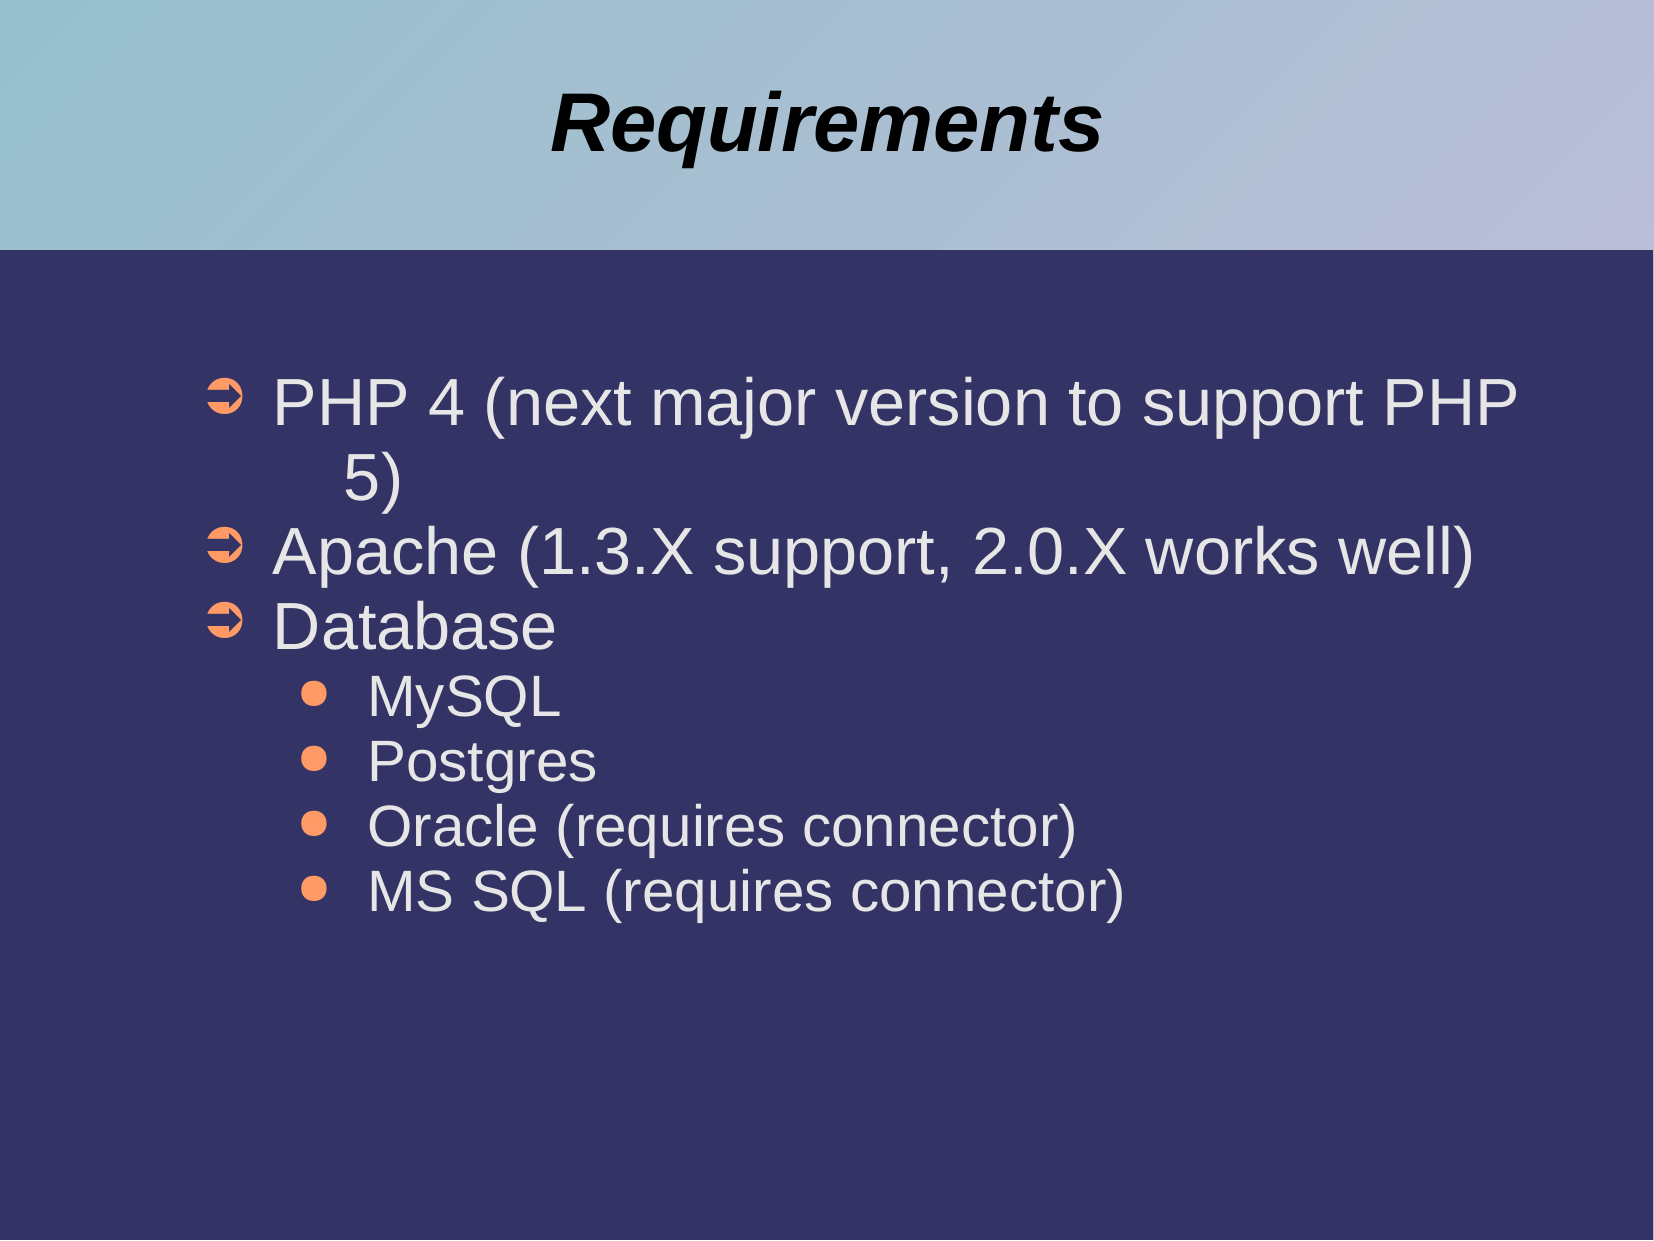

# Requirements
PHP 4 (next major version to support PHP 5)
Apache (1.3.X support, 2.0.X works well)
Database
MySQL
Postgres
Oracle (requires connector)
MS SQL (requires connector)